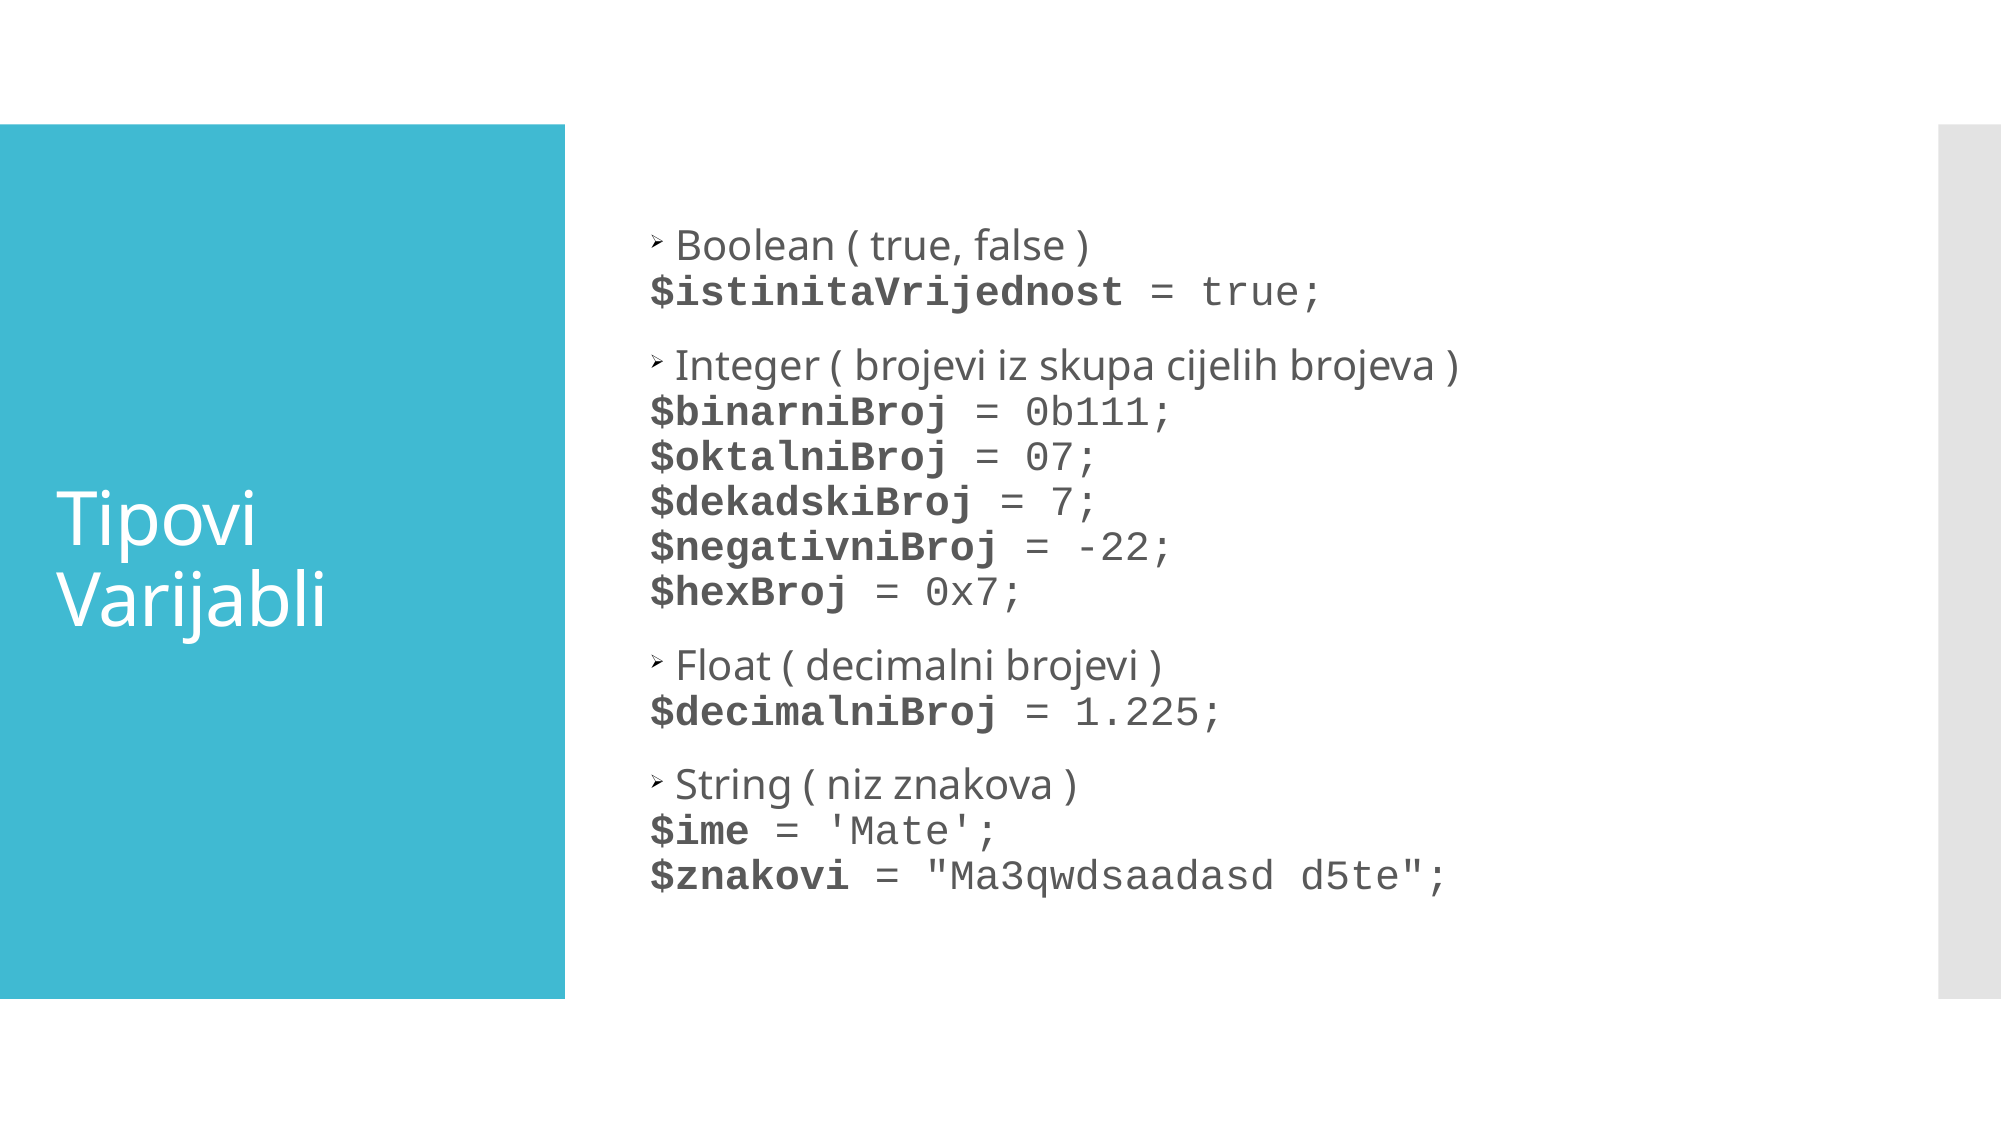

Boolean ( true, false )
$istinitaVrijednost = true;
 Integer ( brojevi iz skupa cijelih brojeva )
$binarniBroj = 0b111;
$oktalniBroj = 07;
$dekadskiBroj = 7;
$negativniBroj = -22;
$hexBroj = 0x7;
 Float ( decimalni brojevi )
$decimalniBroj = 1.225;
 String ( niz znakova )
$ime = 'Mate';
$znakovi = "Ma3qwdsaadasd d5te";
# Tipovi Varijabli